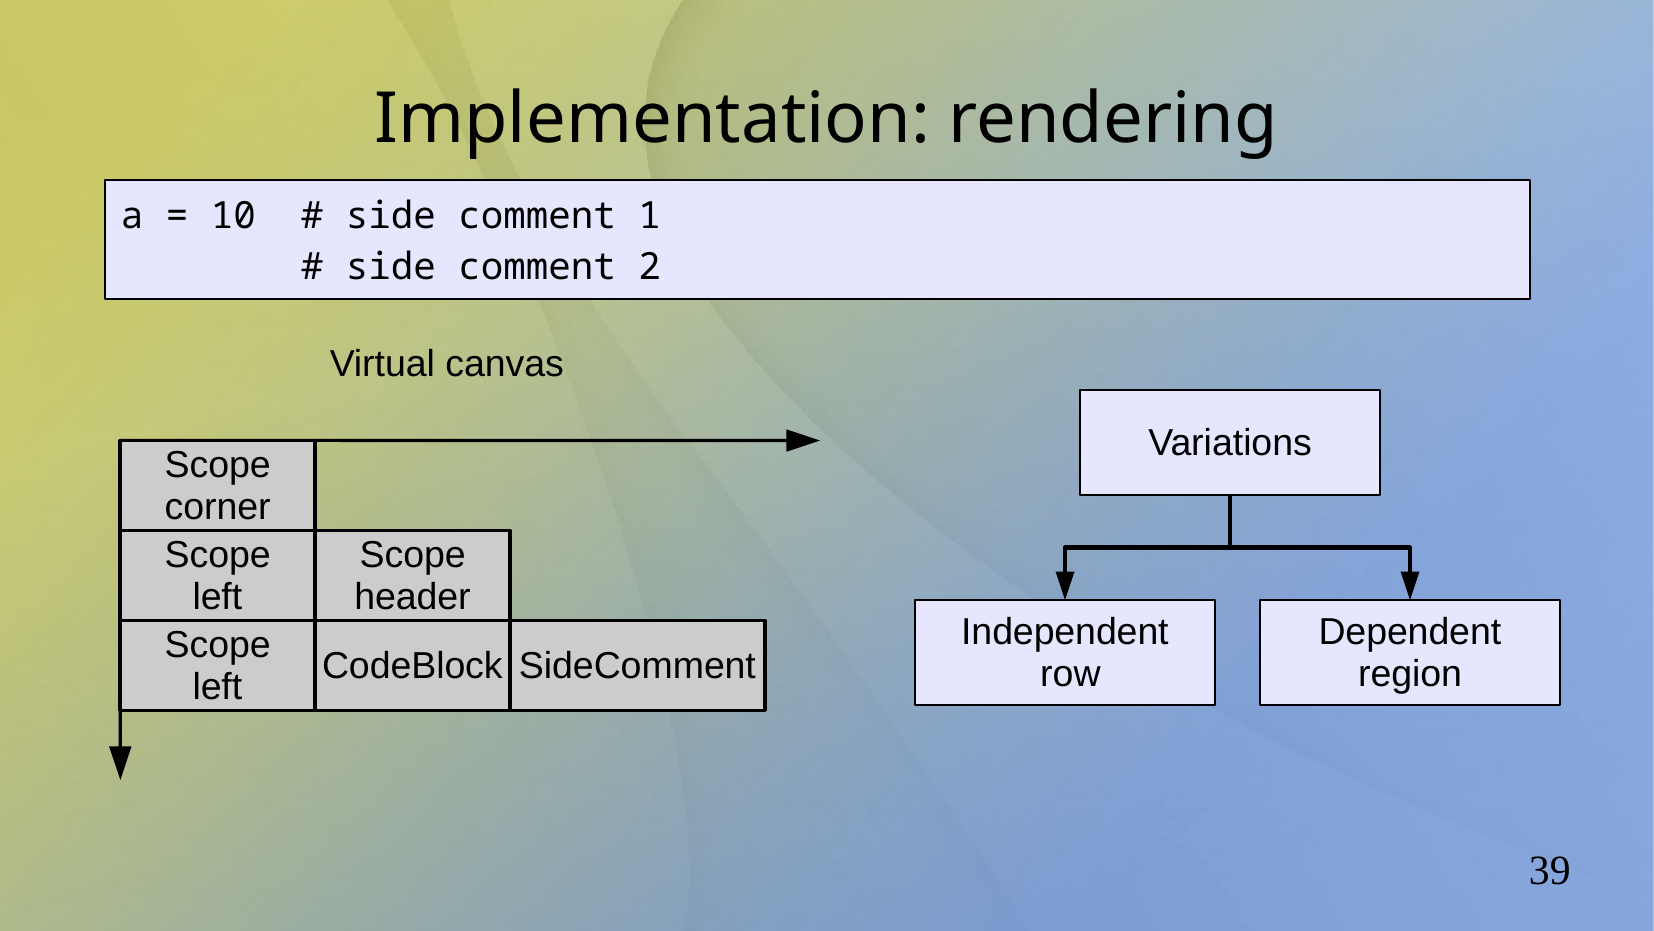

# Implementation: rendering
a = 10 # side comment 1
 # side comment 2
Virtual canvas
Variations
Scope
corner
Scope
left
Scope
header
Independent
 row
Dependent
region
Scope
left
CodeBlock
SideComment
39